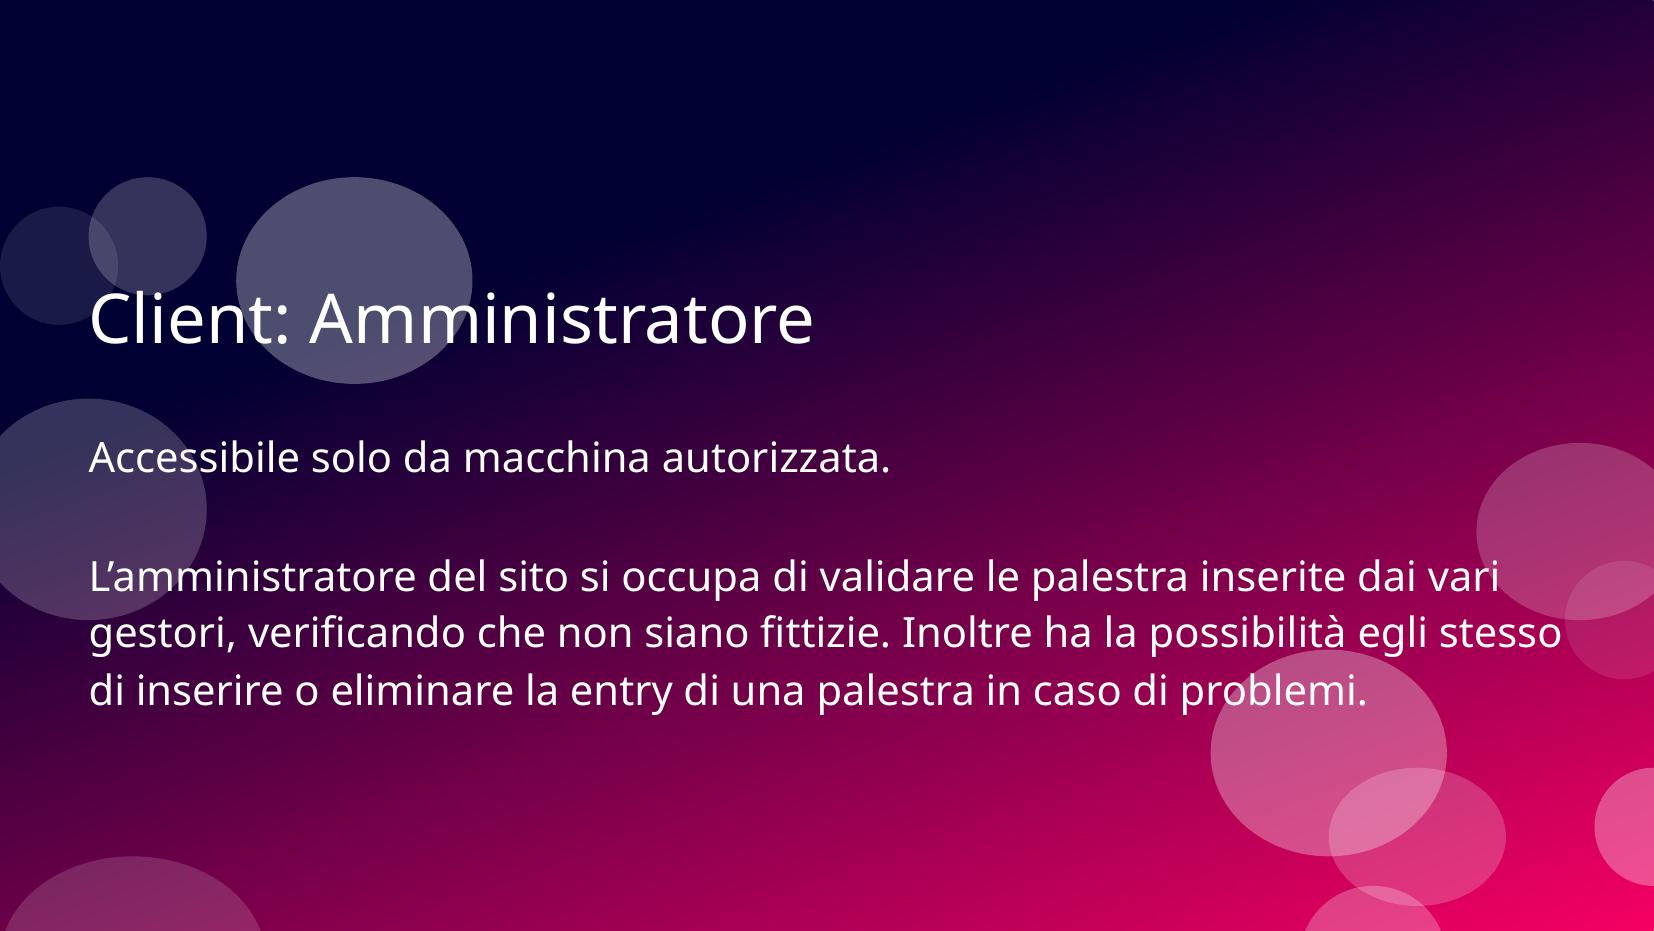

# Client: Amministratore
Accessibile solo da macchina autorizzata.
L’amministratore del sito si occupa di validare le palestra inserite dai vari gestori, verificando che non siano fittizie. Inoltre ha la possibilità egli stesso di inserire o eliminare la entry di una palestra in caso di problemi.